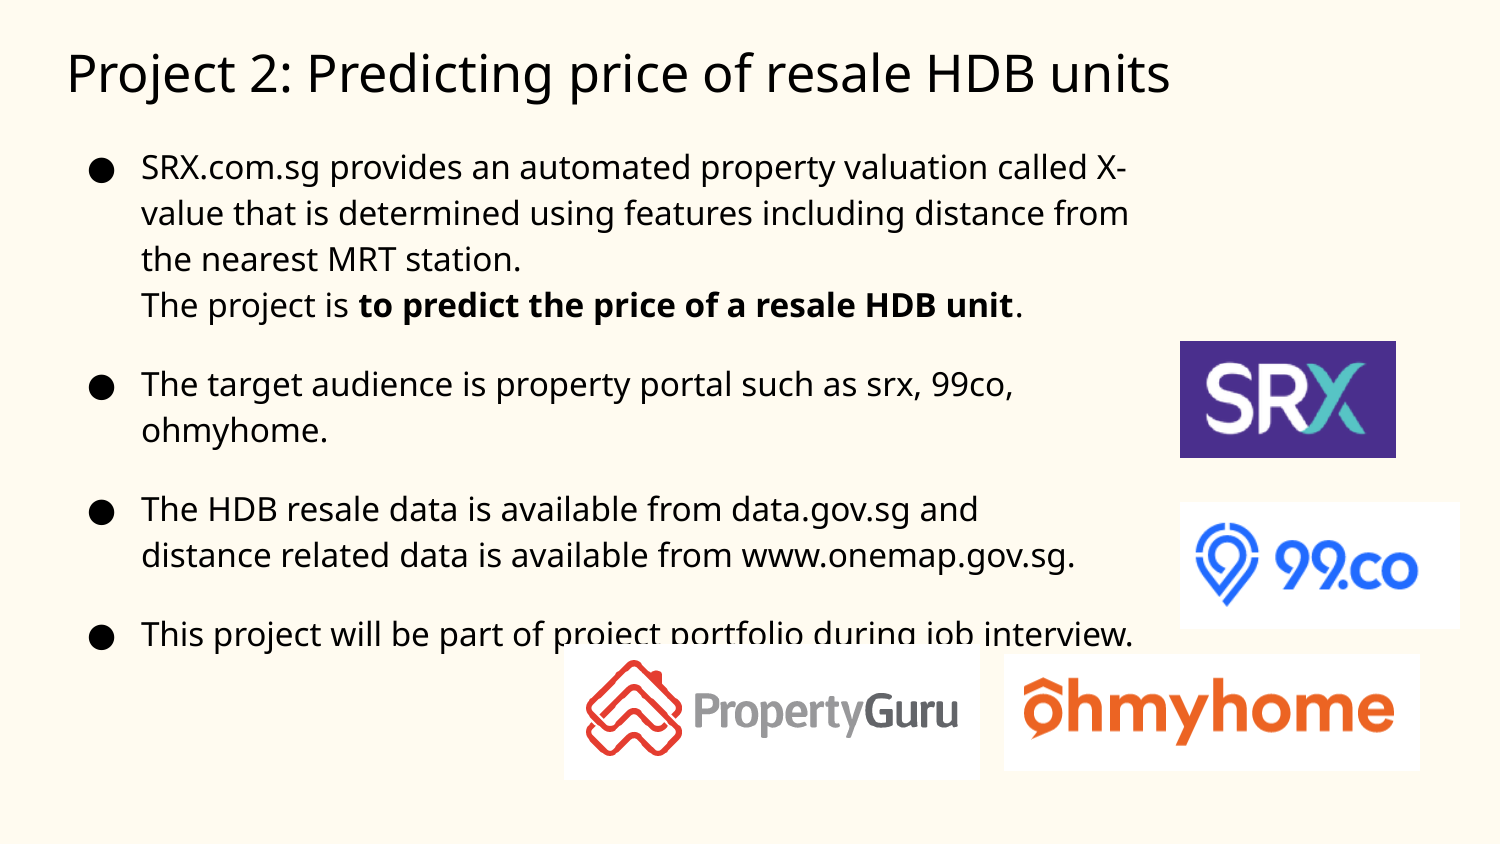

# Project 2: Predicting price of resale HDB units
SRX.com.sg provides an automated property valuation called X-value that is determined using features including distance from the nearest MRT station.
The project is to predict the price of a resale HDB unit.
The target audience is property portal such as srx, 99co, ohmyhome.
The HDB resale data is available from data.gov.sg and
distance related data is available from www.onemap.gov.sg.
This project will be part of project portfolio during job interview.